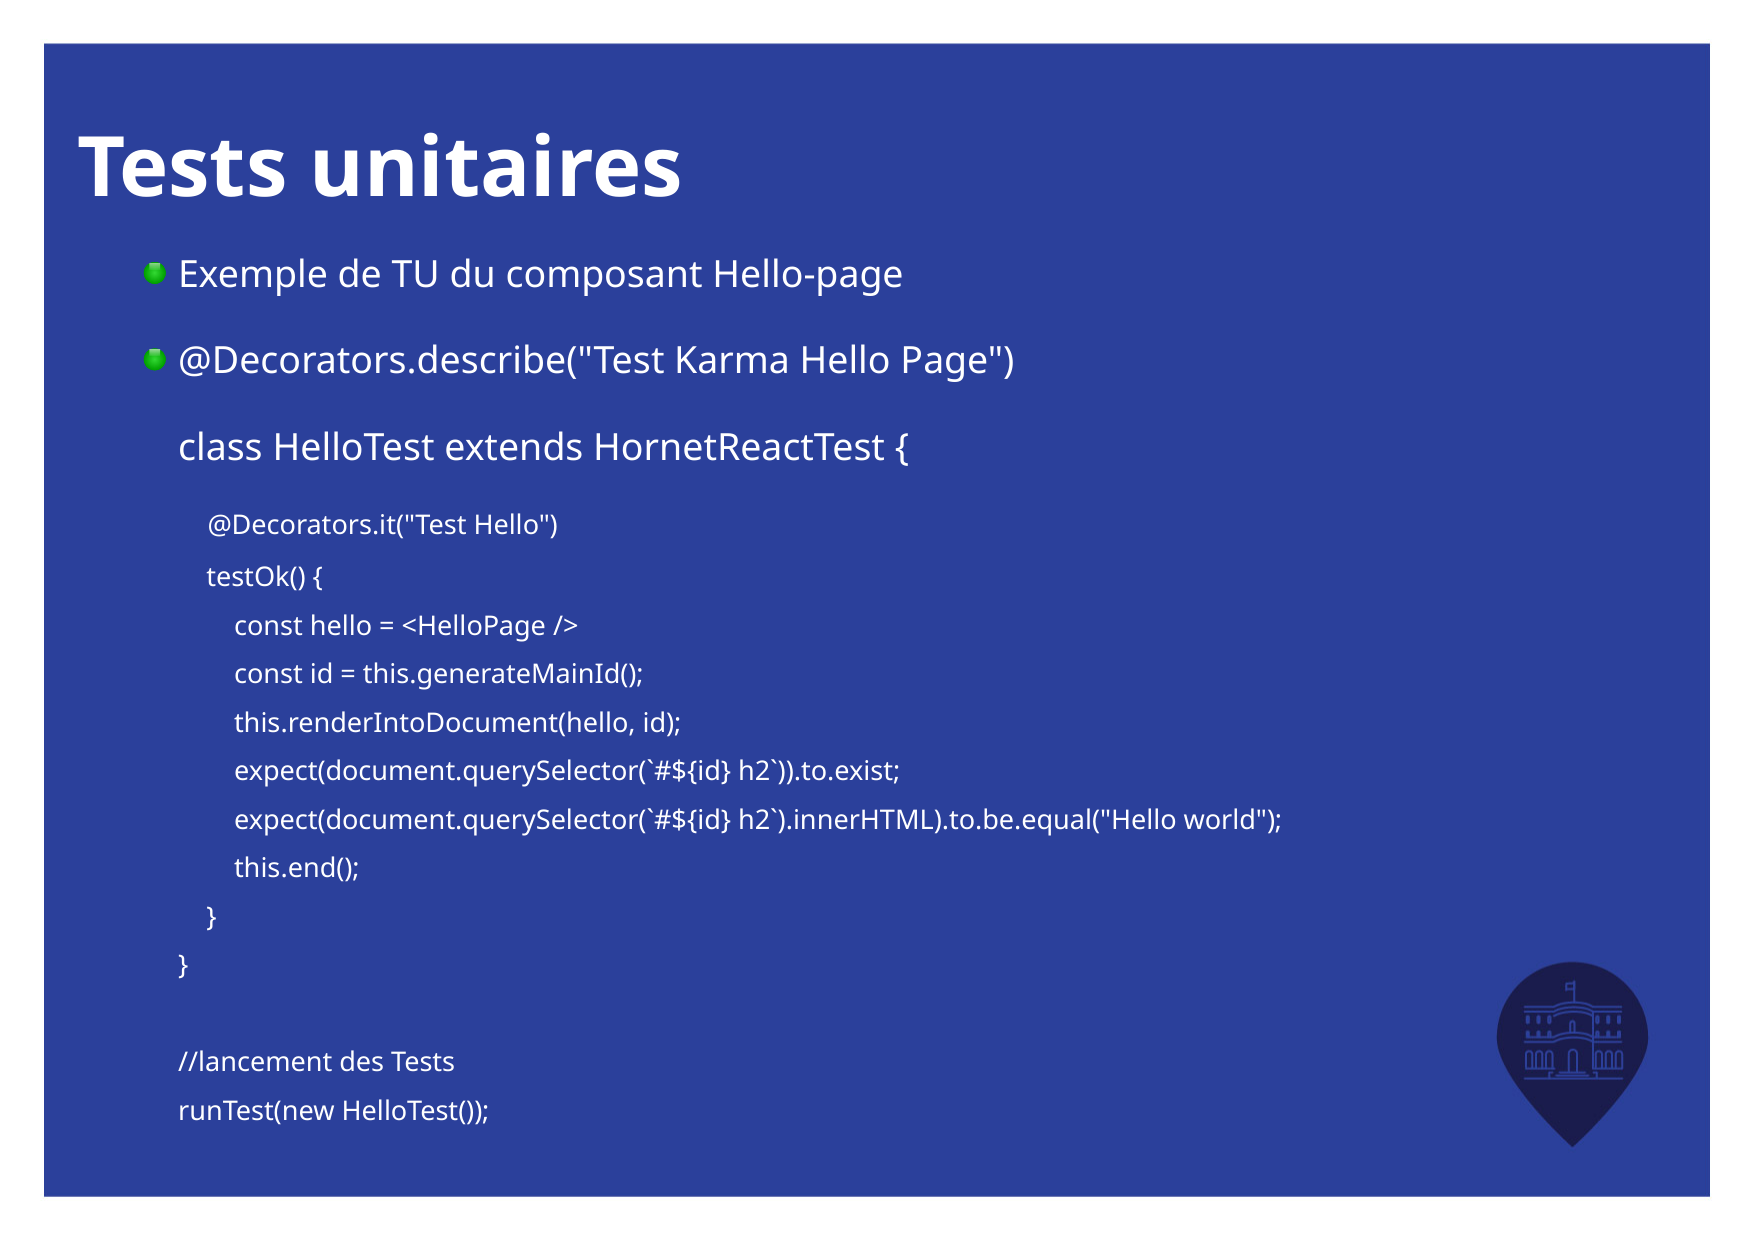

# Tests unitaires
Exemple de TU du composant Hello-page
@Decorators.describe("Test Karma Hello Page")
class HelloTest extends HornetReactTest {
 @Decorators.it("Test Hello")
 testOk() {
 const hello = <HelloPage />
 const id = this.generateMainId();
 this.renderIntoDocument(hello, id);
 expect(document.querySelector(`#${id} h2`)).to.exist;
 expect(document.querySelector(`#${id} h2`).innerHTML).to.be.equal("Hello world");
 this.end();
 }
}
//lancement des Tests
runTest(new HelloTest());